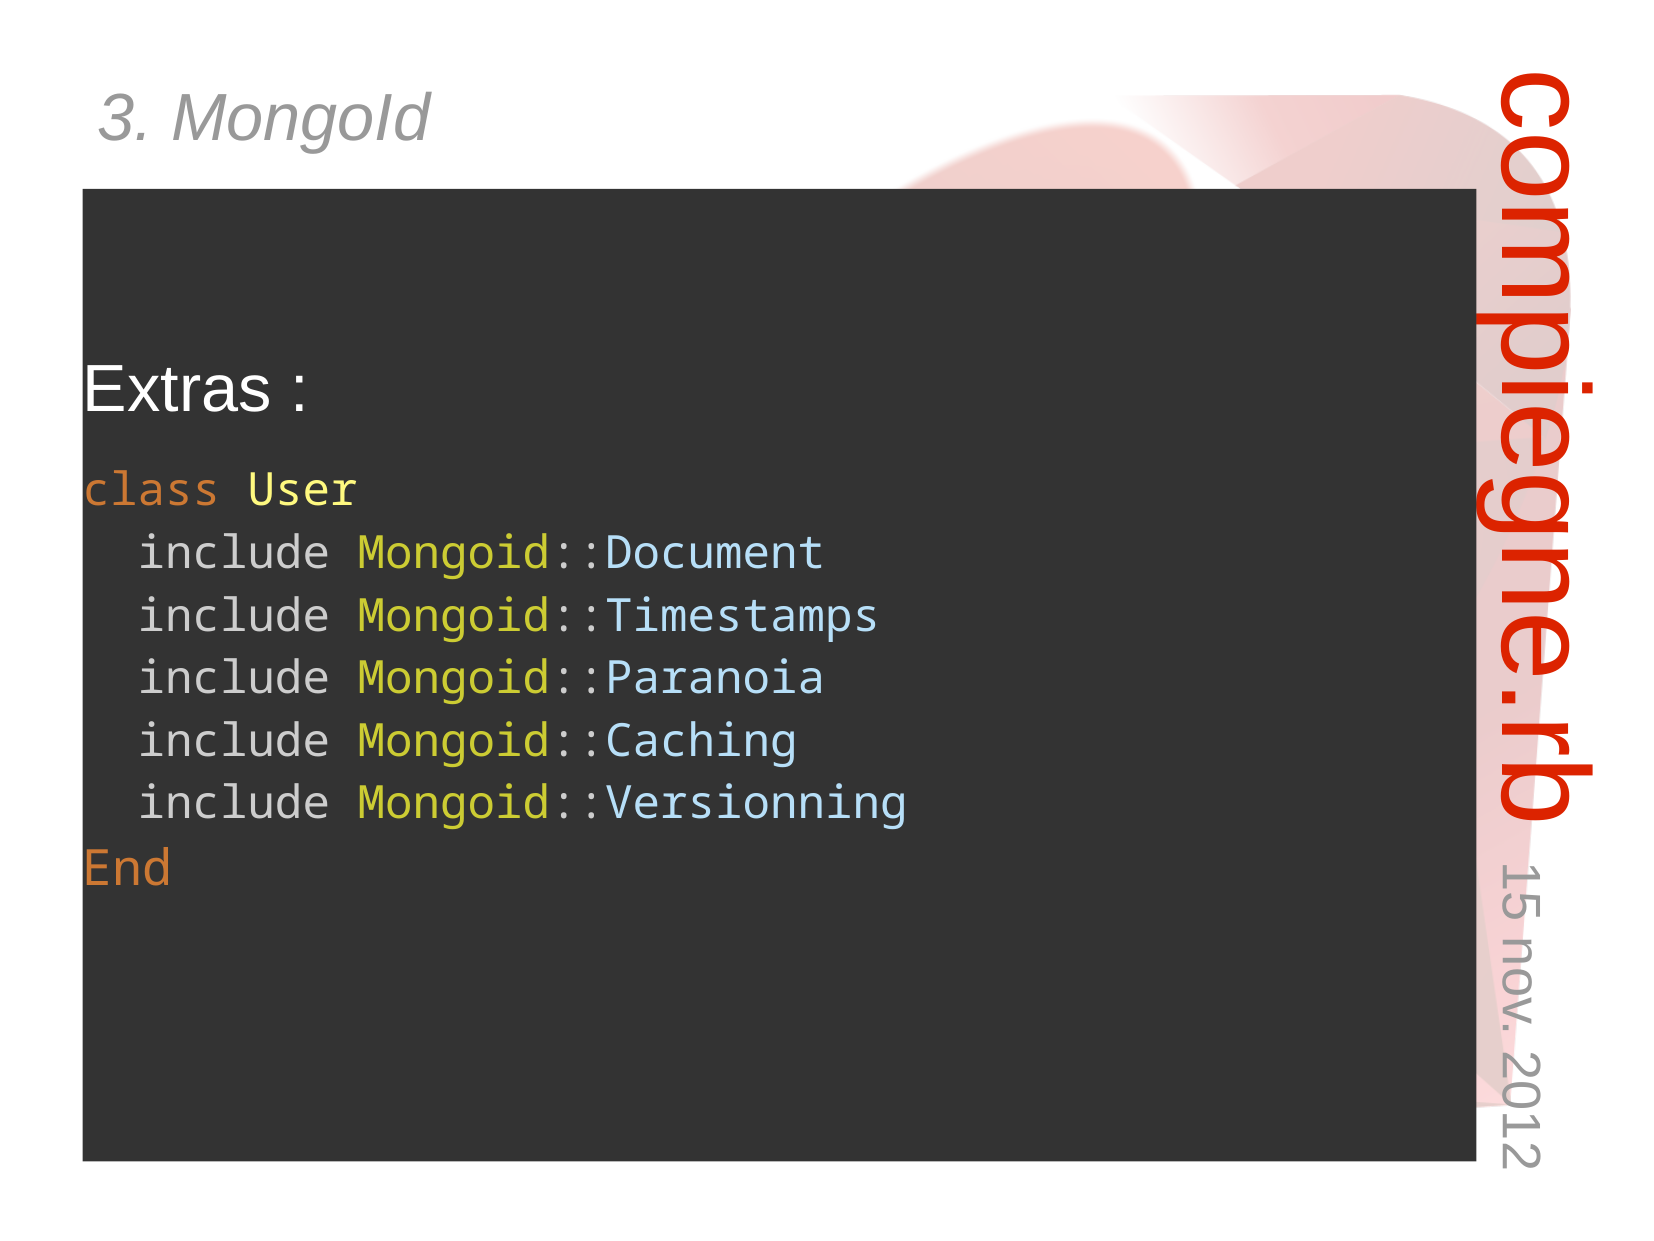

3. MongoId
Extras :
class User
 include Mongoid::Document
 include Mongoid::Timestamps
 include Mongoid::Paranoia
 include Mongoid::Caching
 include Mongoid::Versionning
End
# compiegne.rb 15 nov. 2012